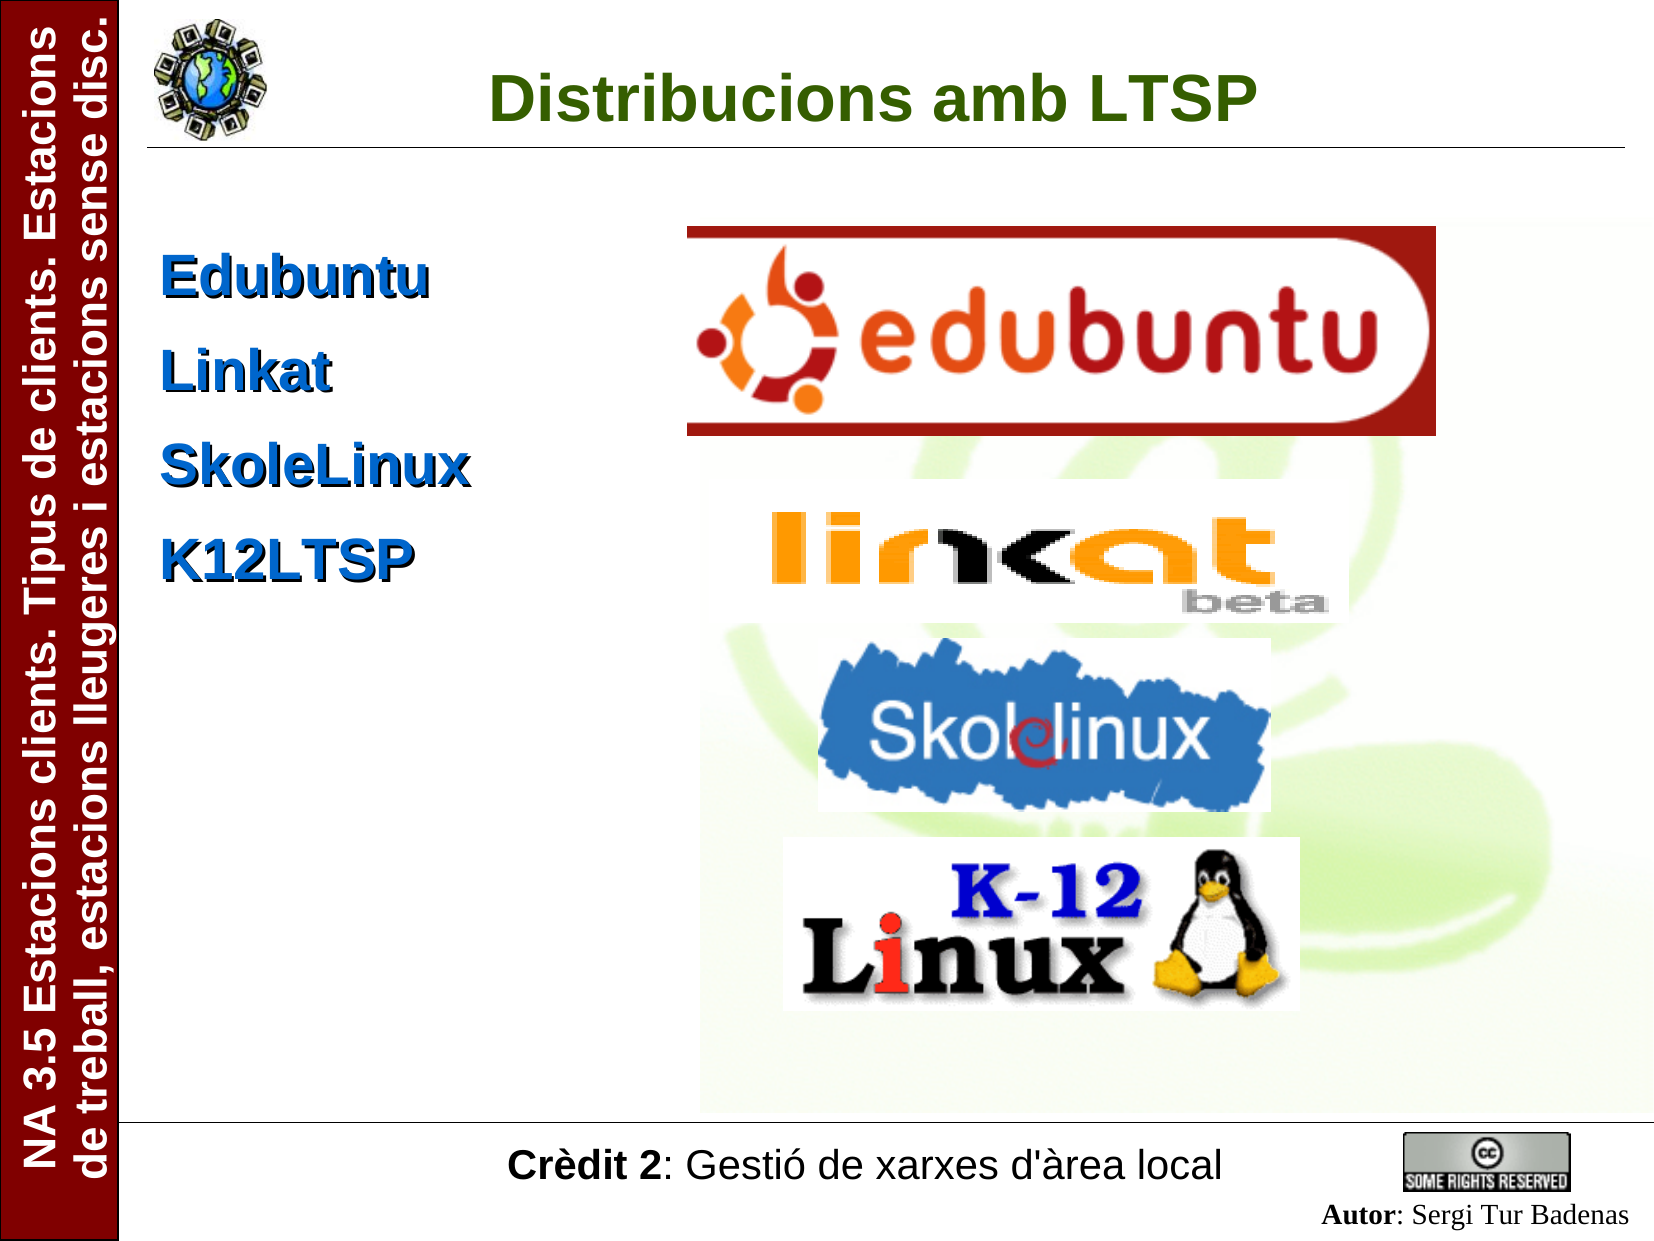

# Distribucions amb LTSP
Edubuntu
Linkat
SkoleLinux
K12LTSP